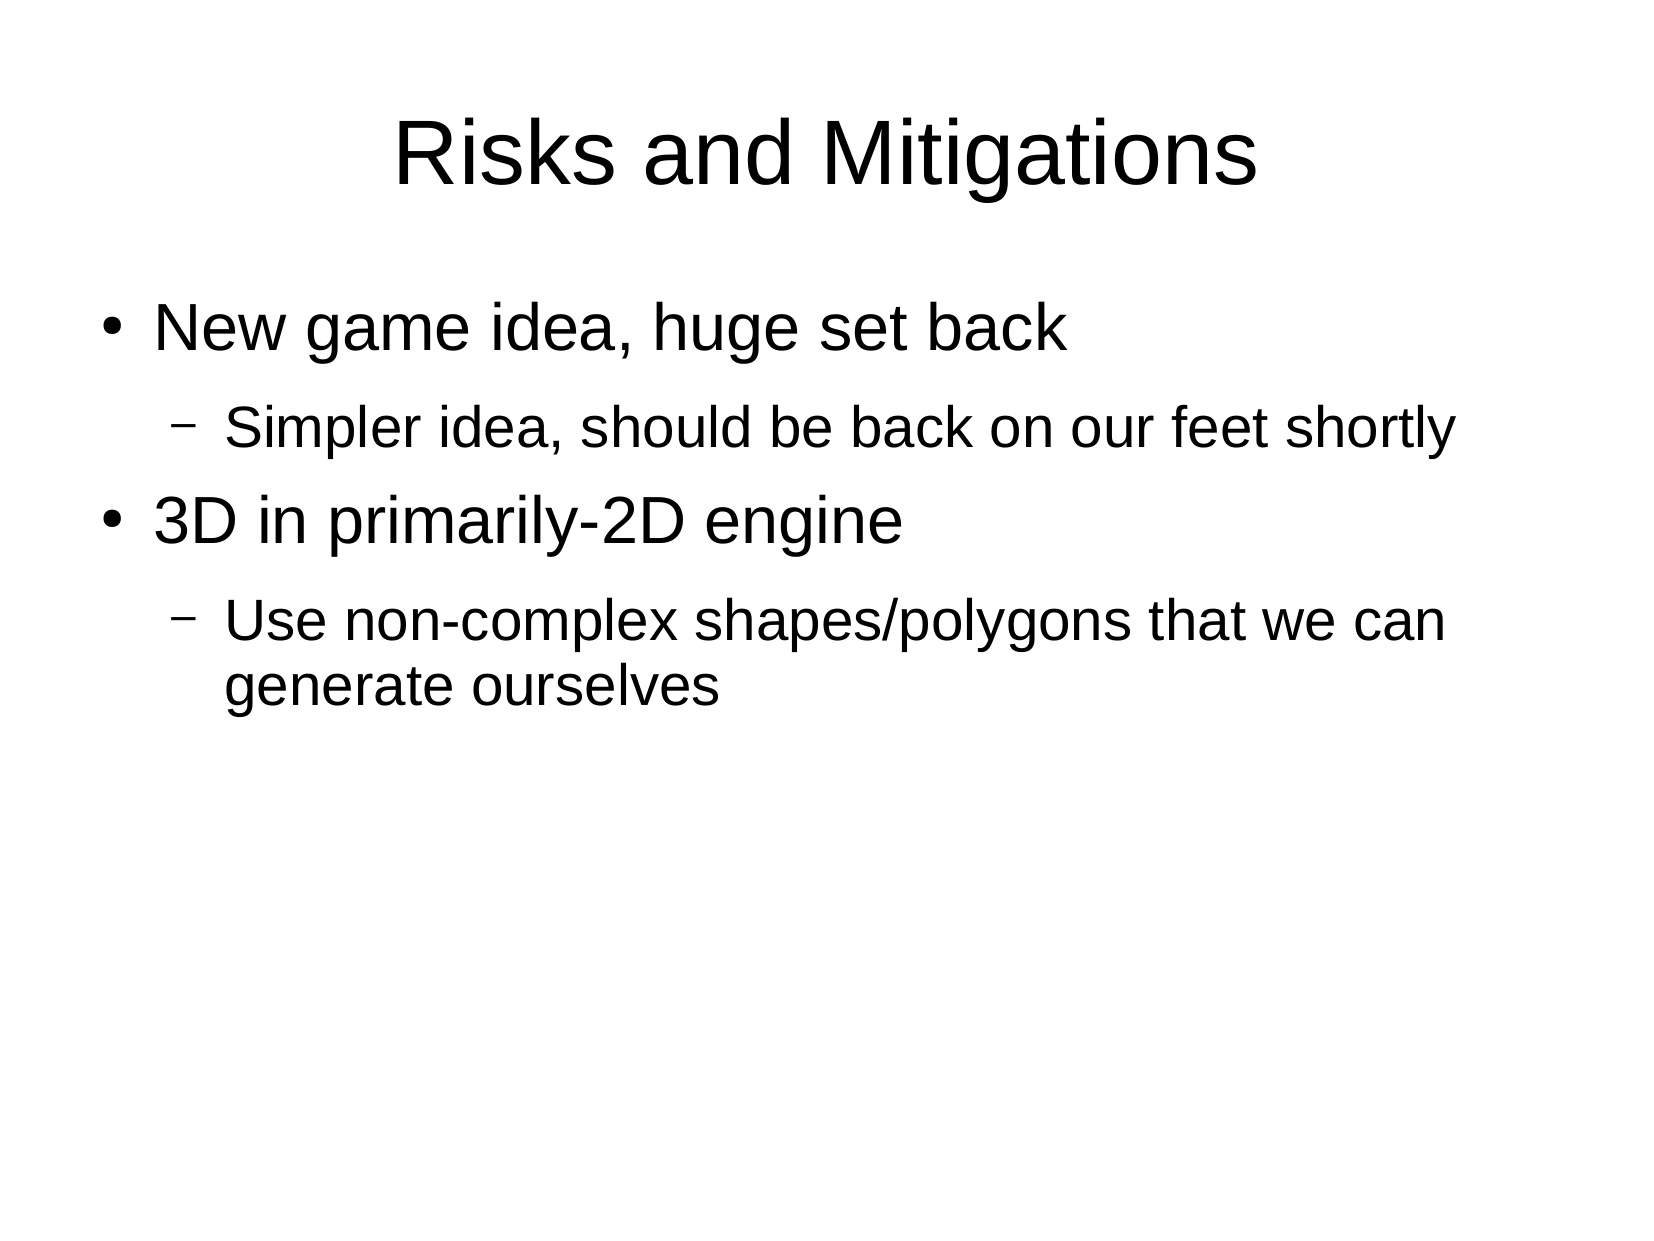

# Risks and Mitigations
New game idea, huge set back
Simpler idea, should be back on our feet shortly
3D in primarily-2D engine
Use non-complex shapes/polygons that we can generate ourselves